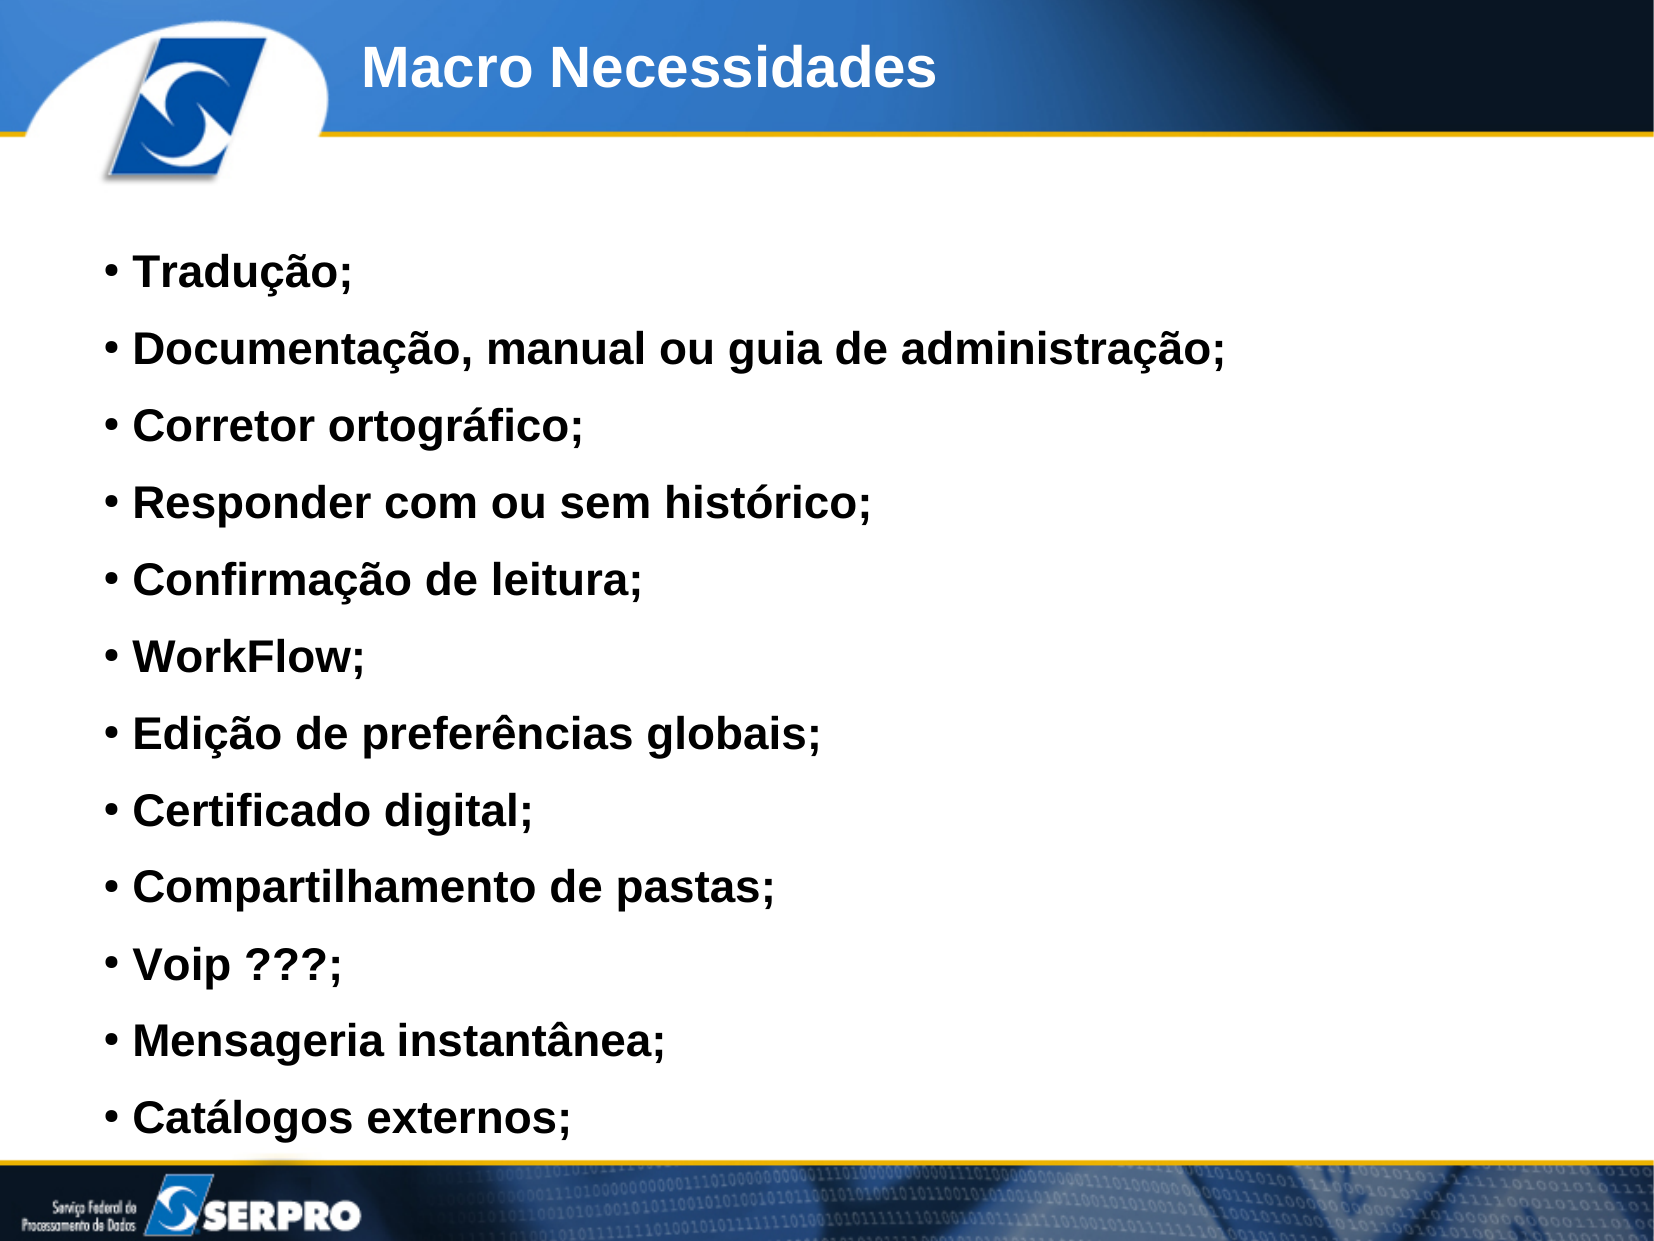

# Macro Necessidades
 Tradução;
 Documentação, manual ou guia de administração;
 Corretor ortográfico;
 Responder com ou sem histórico;
 Confirmação de leitura;
 WorkFlow;
 Edição de preferências globais;
 Certificado digital;
 Compartilhamento de pastas;
 Voip ???;
 Mensageria instantânea;
 Catálogos externos;